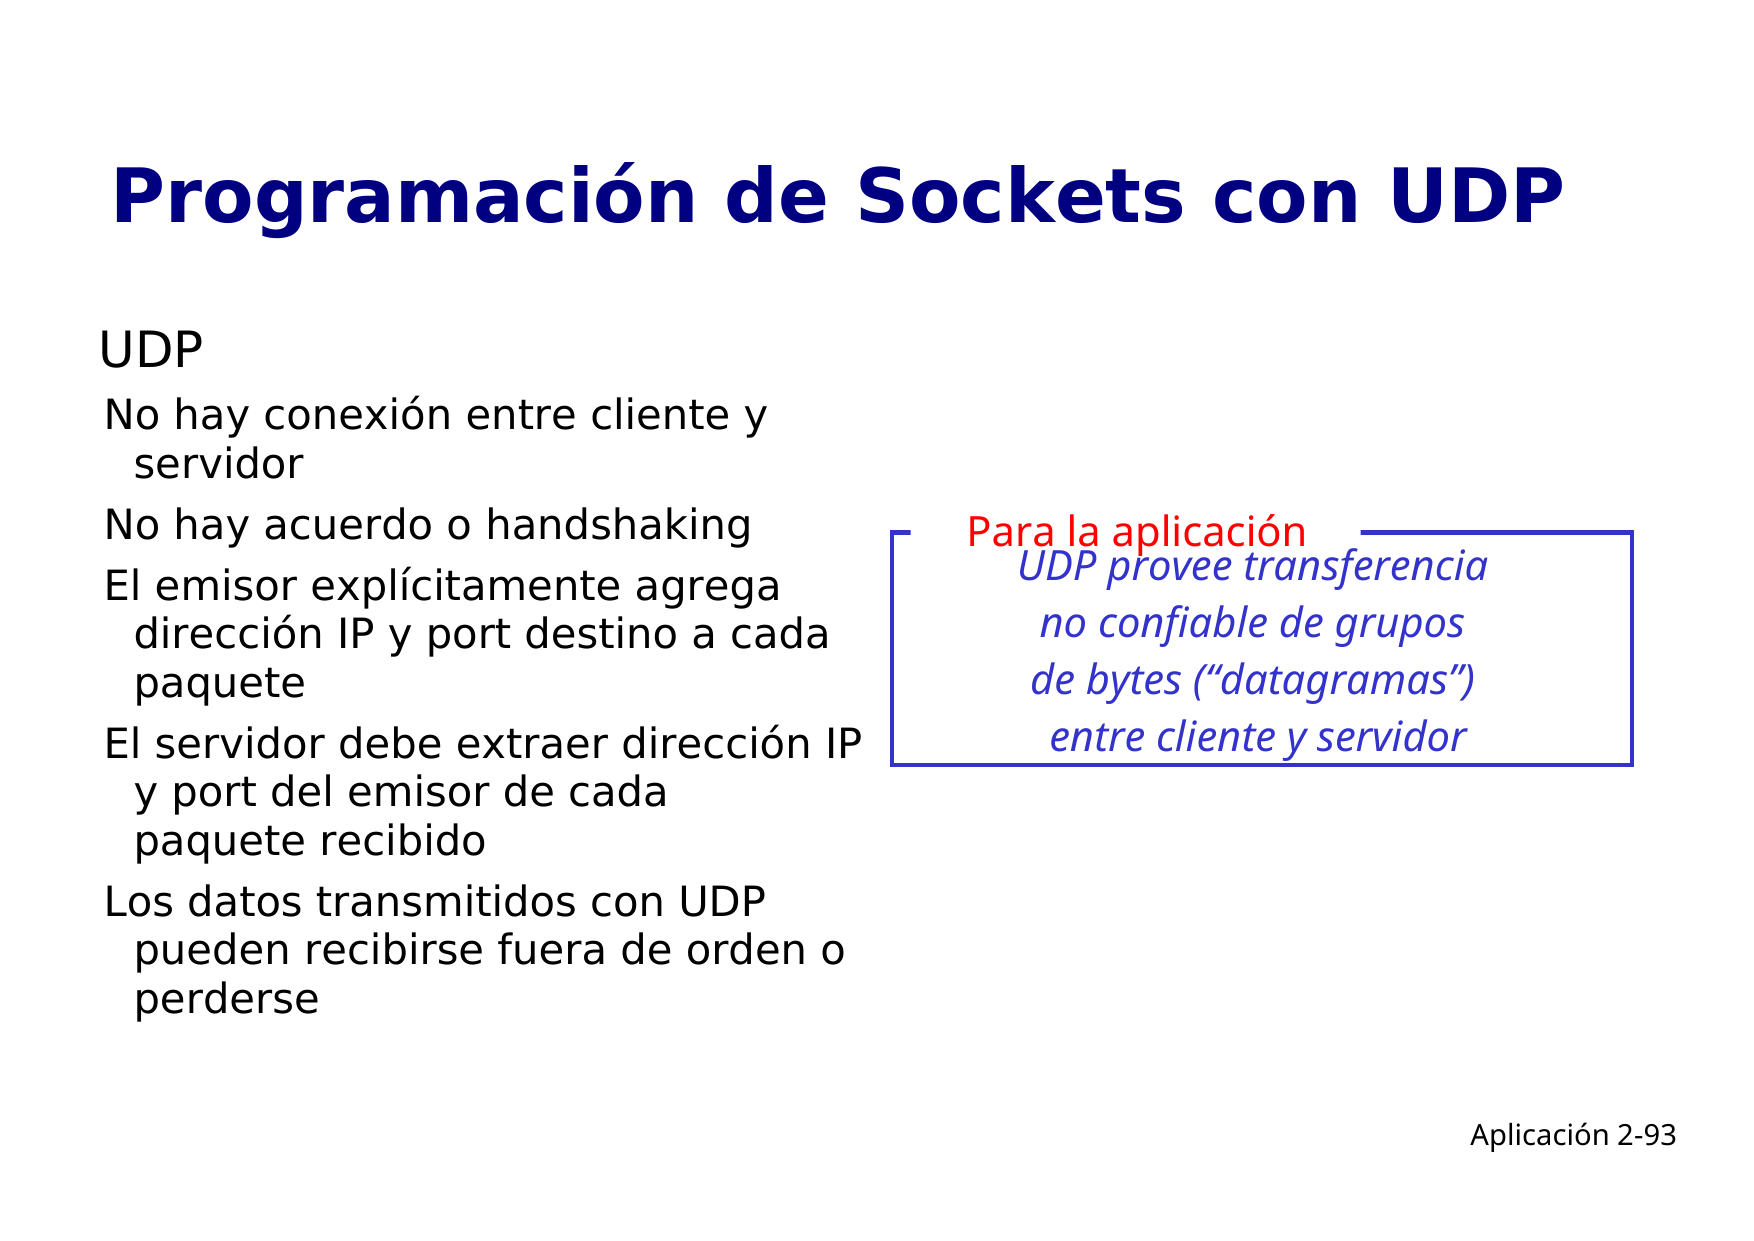

# Programación de Sockets con UDP
UDP
No hay conexión entre cliente y servidor
No hay acuerdo o handshaking
El emisor explícitamente agrega dirección IP y port destino a cada paquete
El servidor debe extraer dirección IP y port del emisor de cada 	paquete recibido
Los datos transmitidos con UDP pueden recibirse fuera de orden o perderse
Para la aplicación
UDP provee transferencia
no confiable de grupos
de bytes (“datagramas”)
entre cliente y servidor